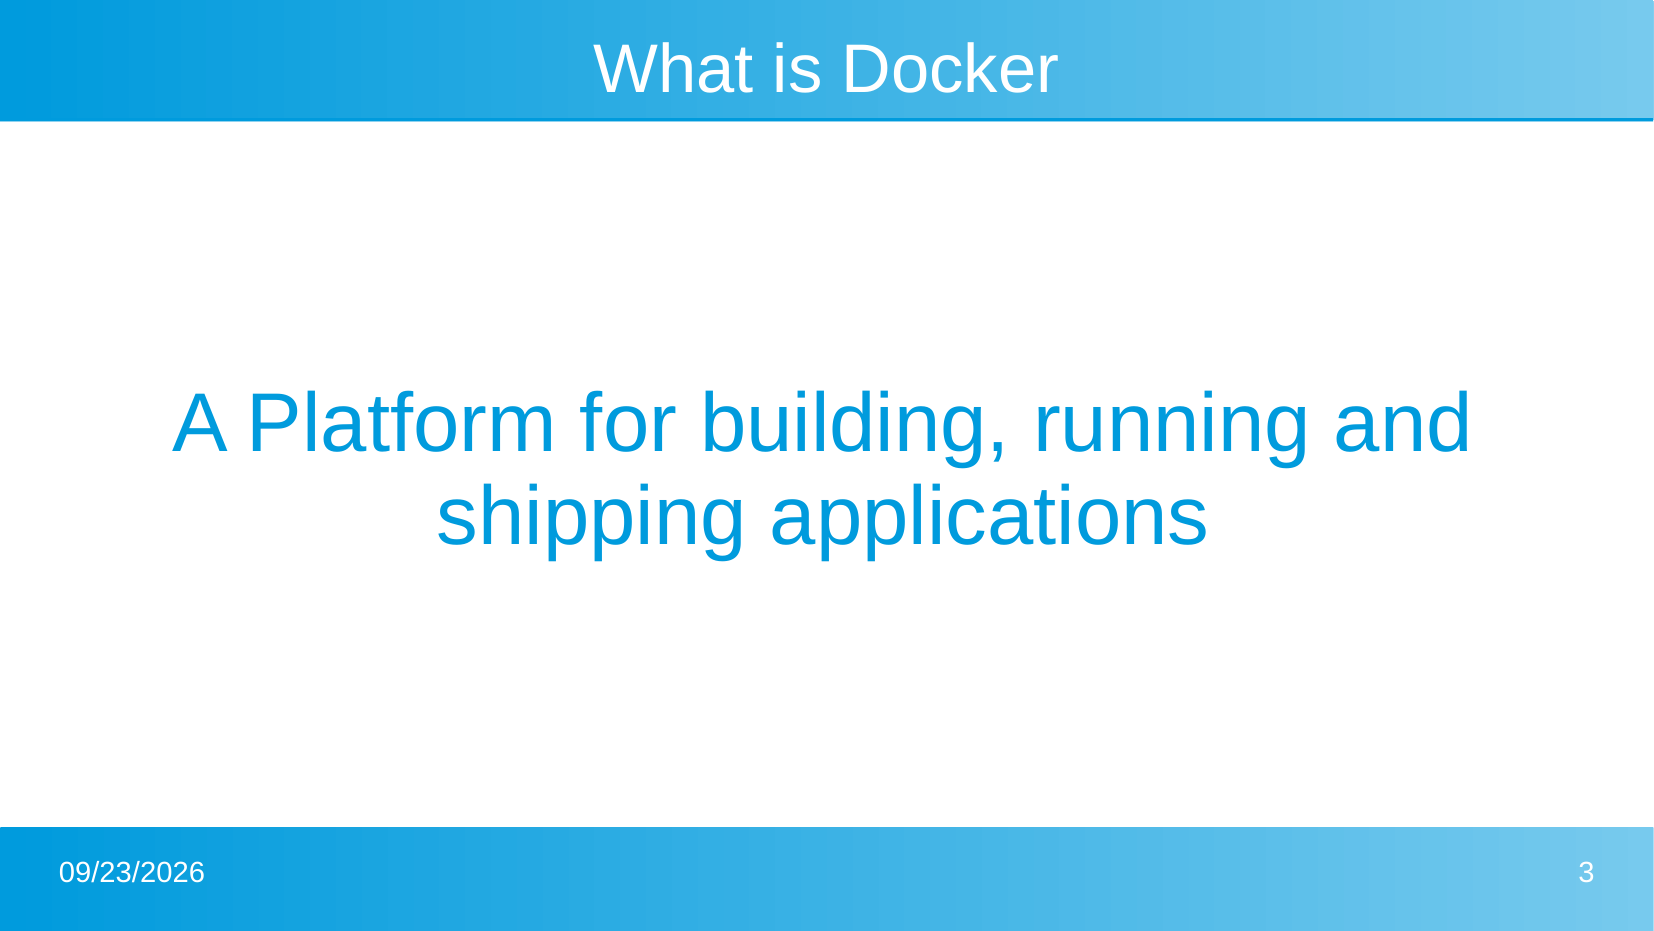

# What is Docker
A Platform for building, running and shipping applications
3